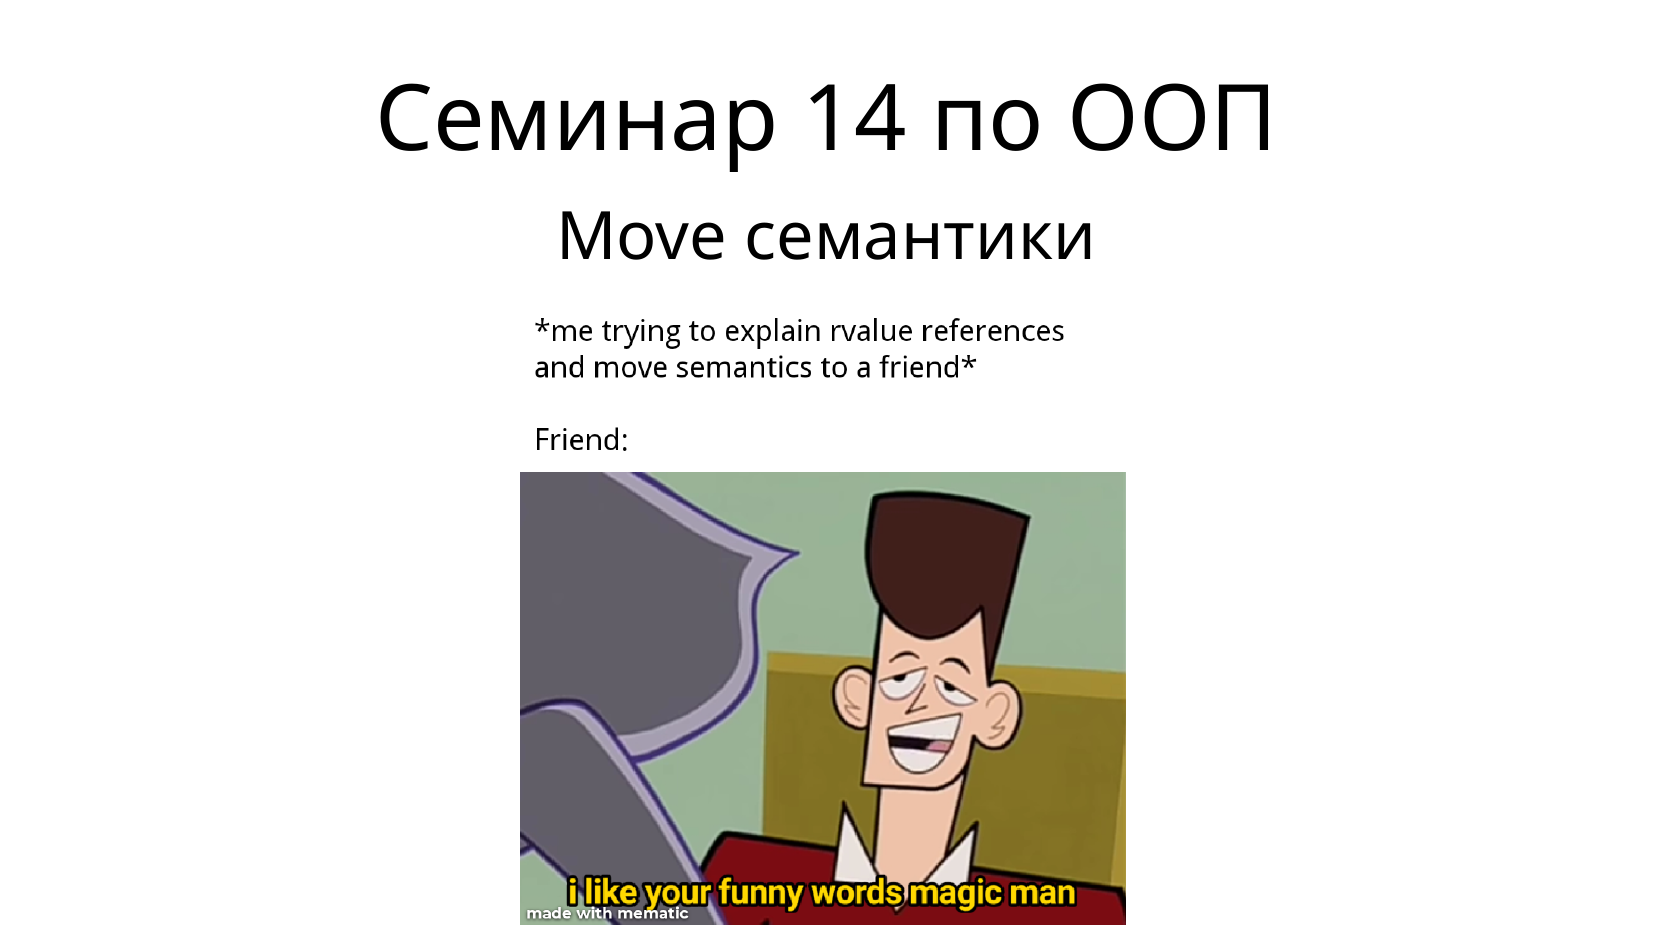

# Семинар 14 по ООП
Move семантики